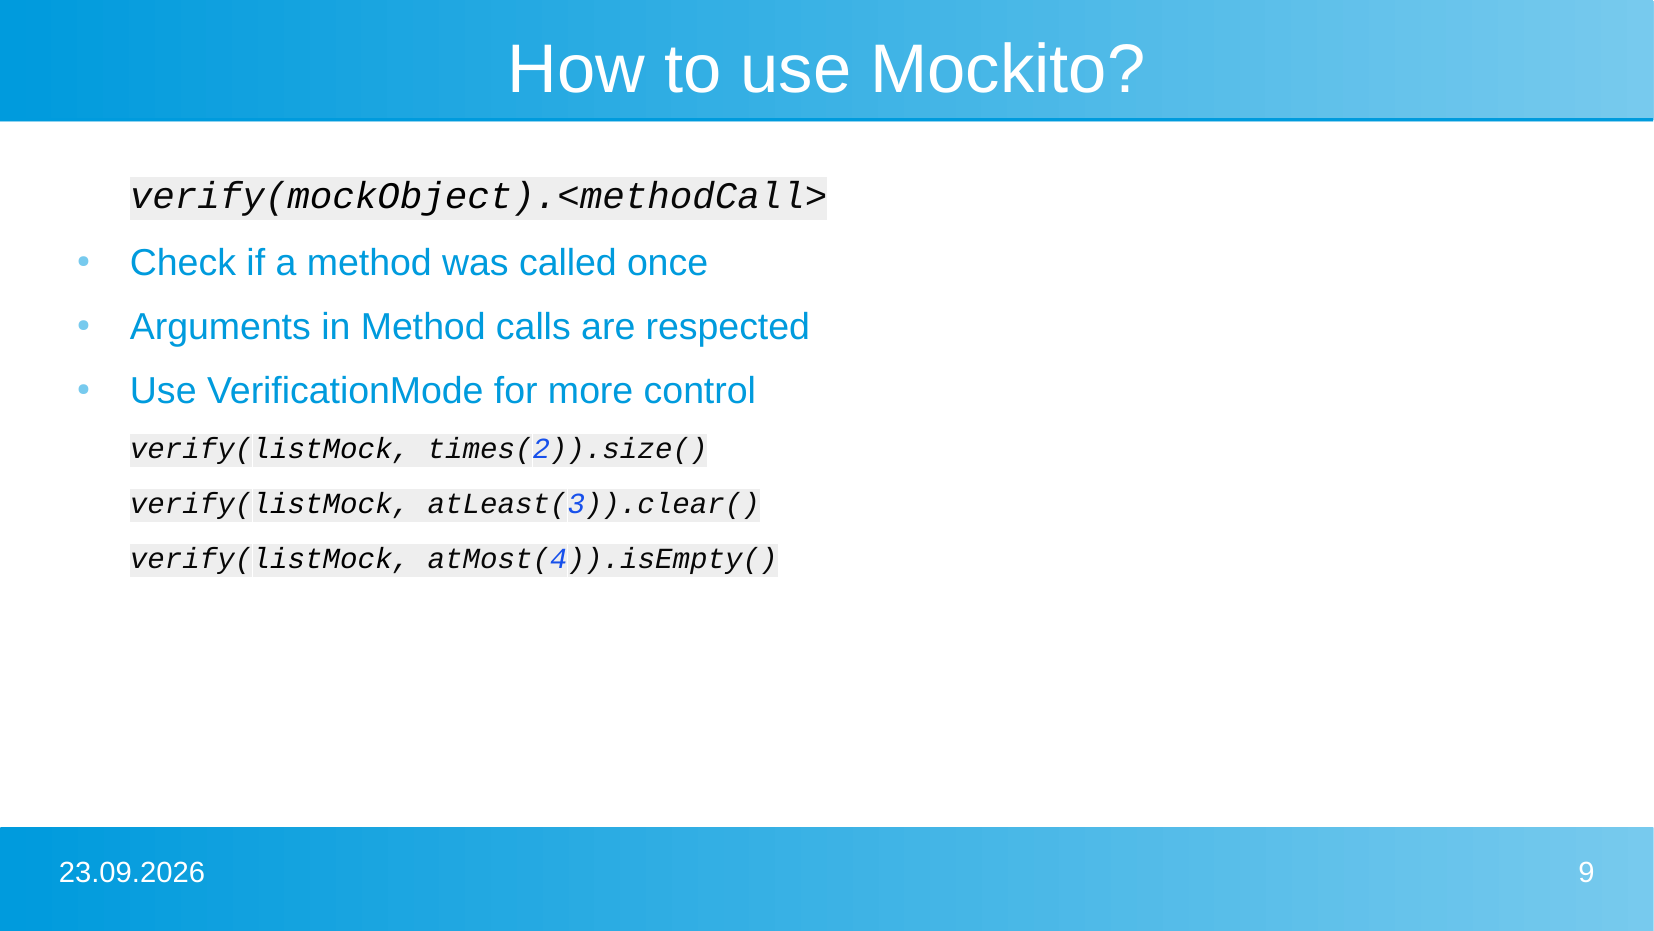

# How to use Mockito?
verify(mockObject).<methodCall>
Check if a method was called once
Arguments in Method calls are respected
Use VerificationMode for more control
verify(listMock, times(2)).size()
verify(listMock, atLeast(3)).clear()
verify(listMock, atMost(4)).isEmpty()
9